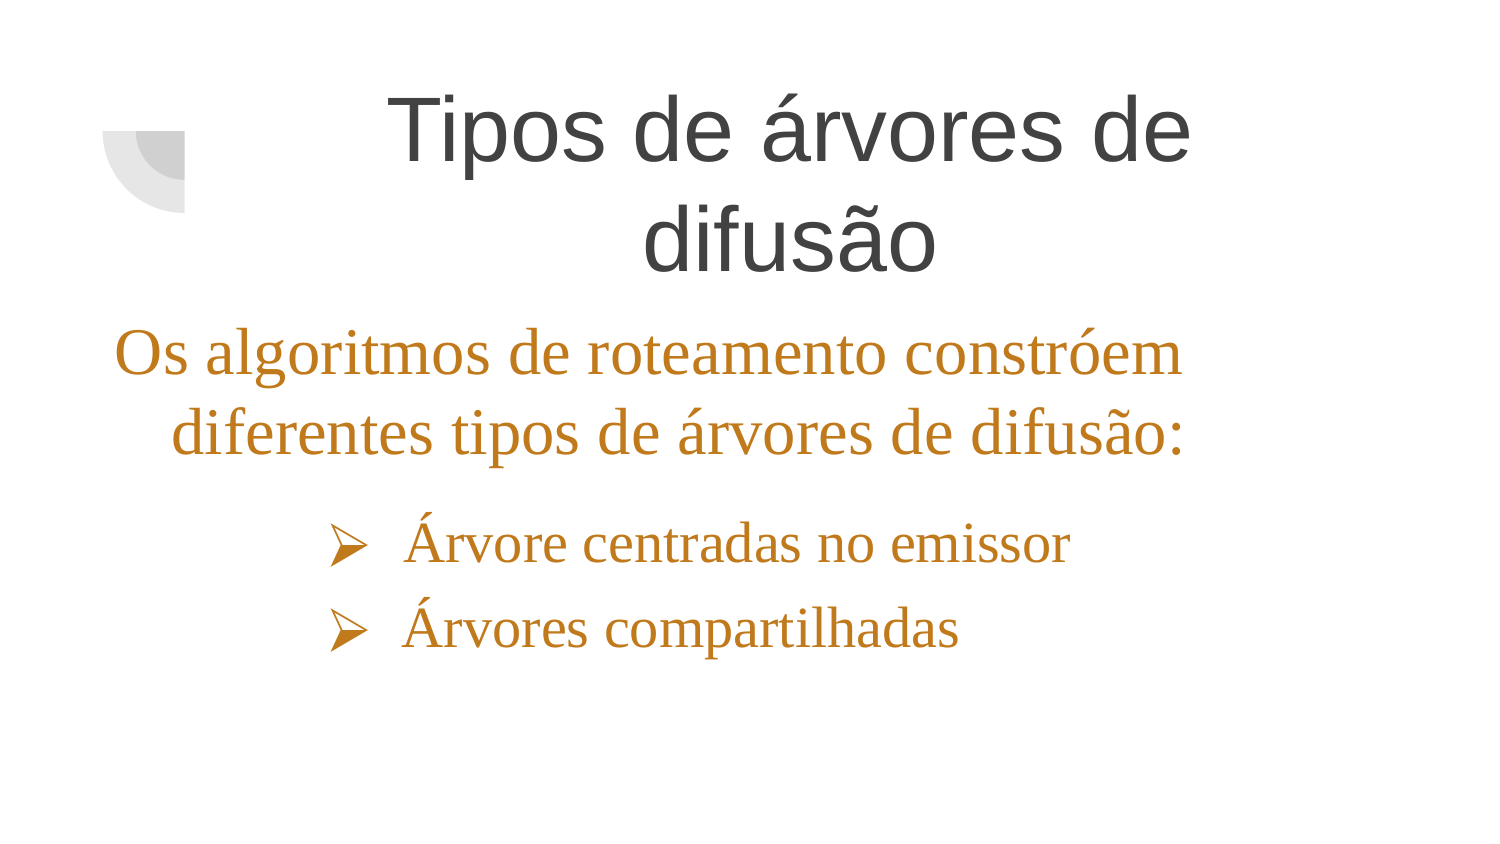

# Tipos de árvores de difusão
Os algoritmos de roteamento constróem diferentes tipos de árvores de difusão:
Árvore centradas no emissor
Árvores compartilhadas